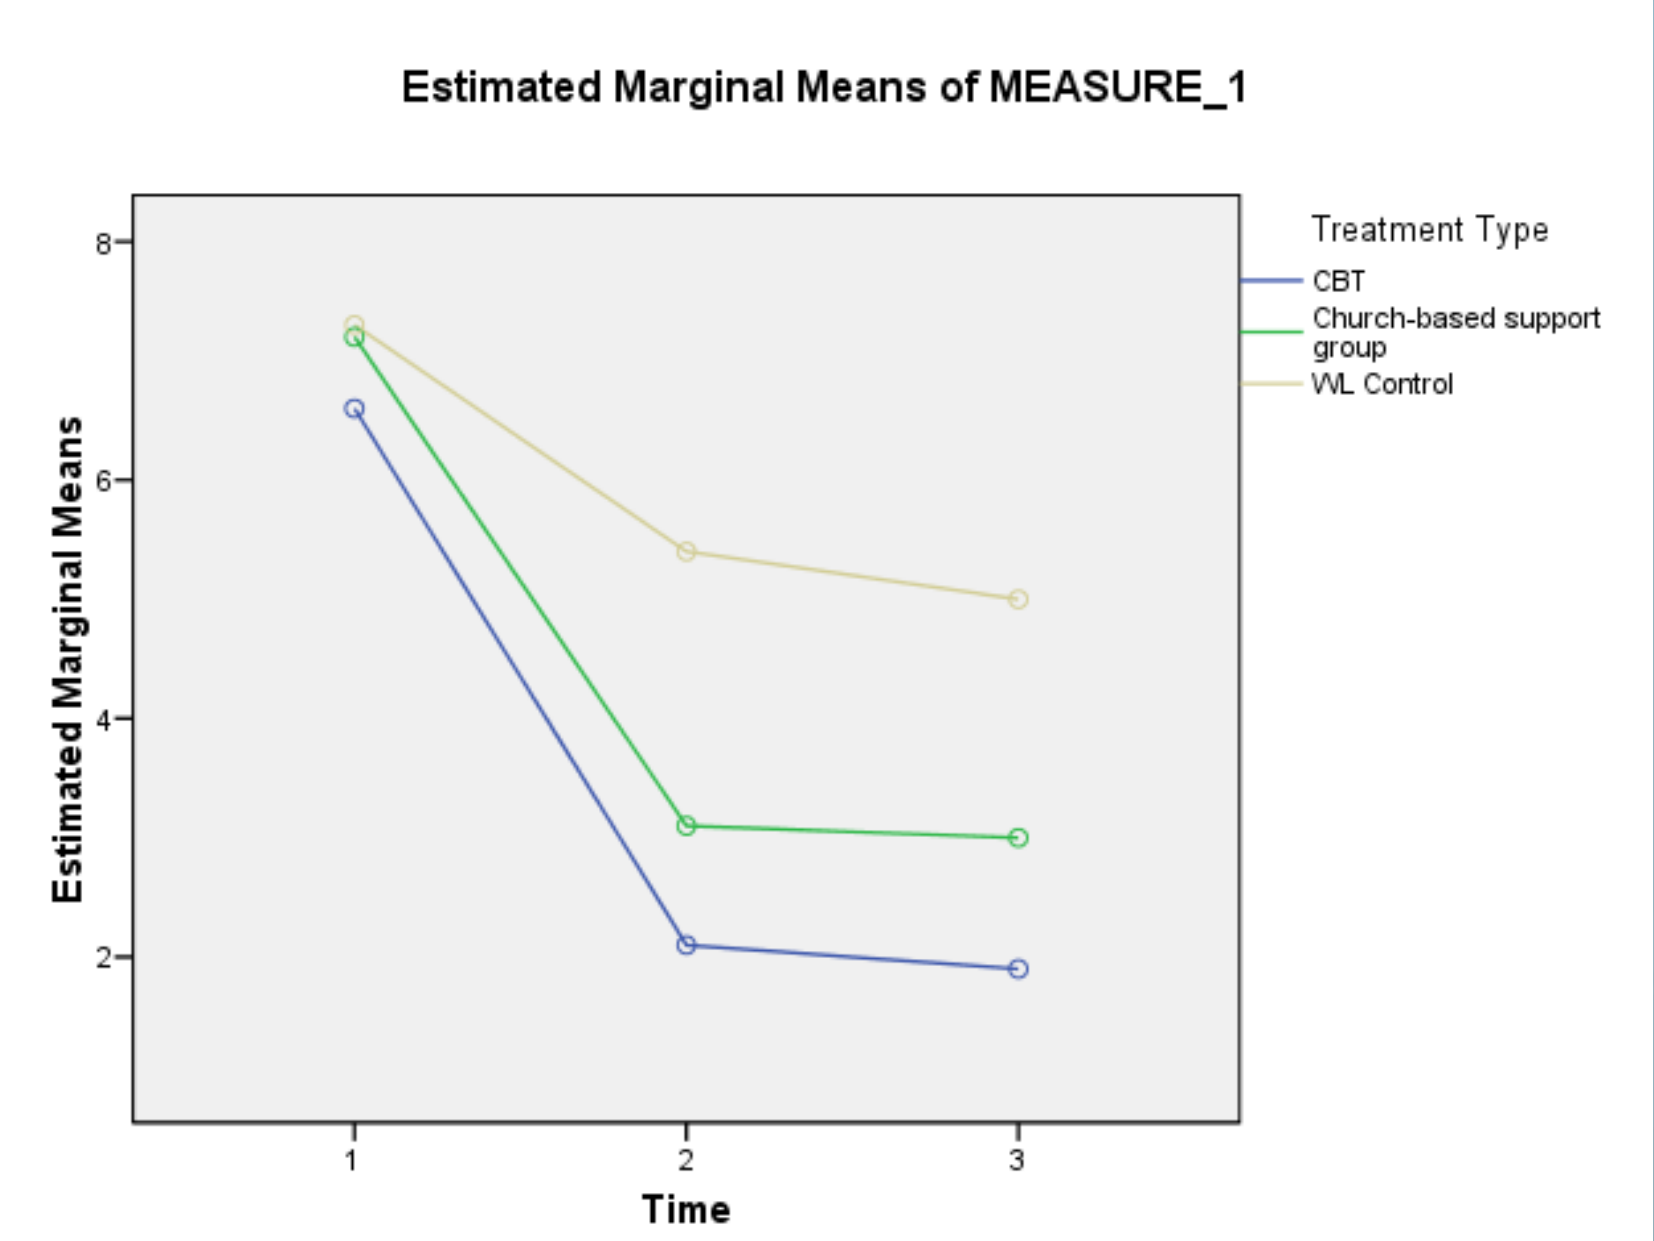

CPSY501: Mixed-Design ANOVA
13 Nov 2009
10